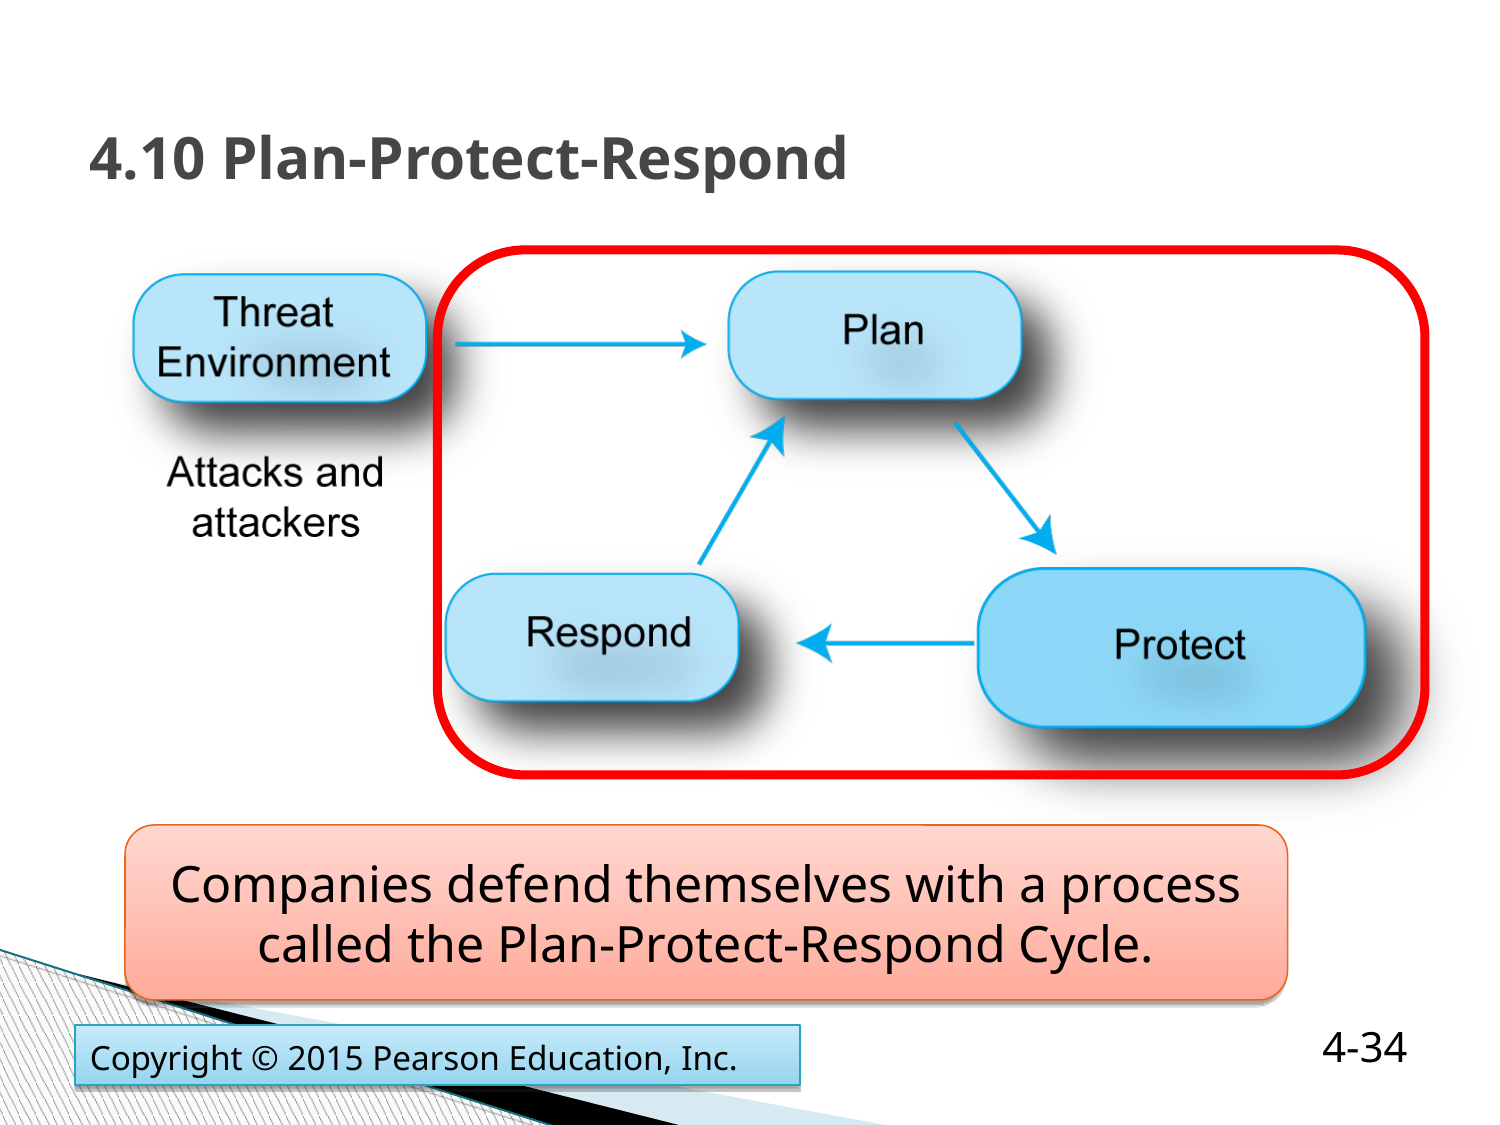

# 4.10 Plan-Protect-Respond
Companies defend themselves with a process called the Plan-Protect-Respond Cycle.
Copyright © 2015 Pearson Education, Inc.